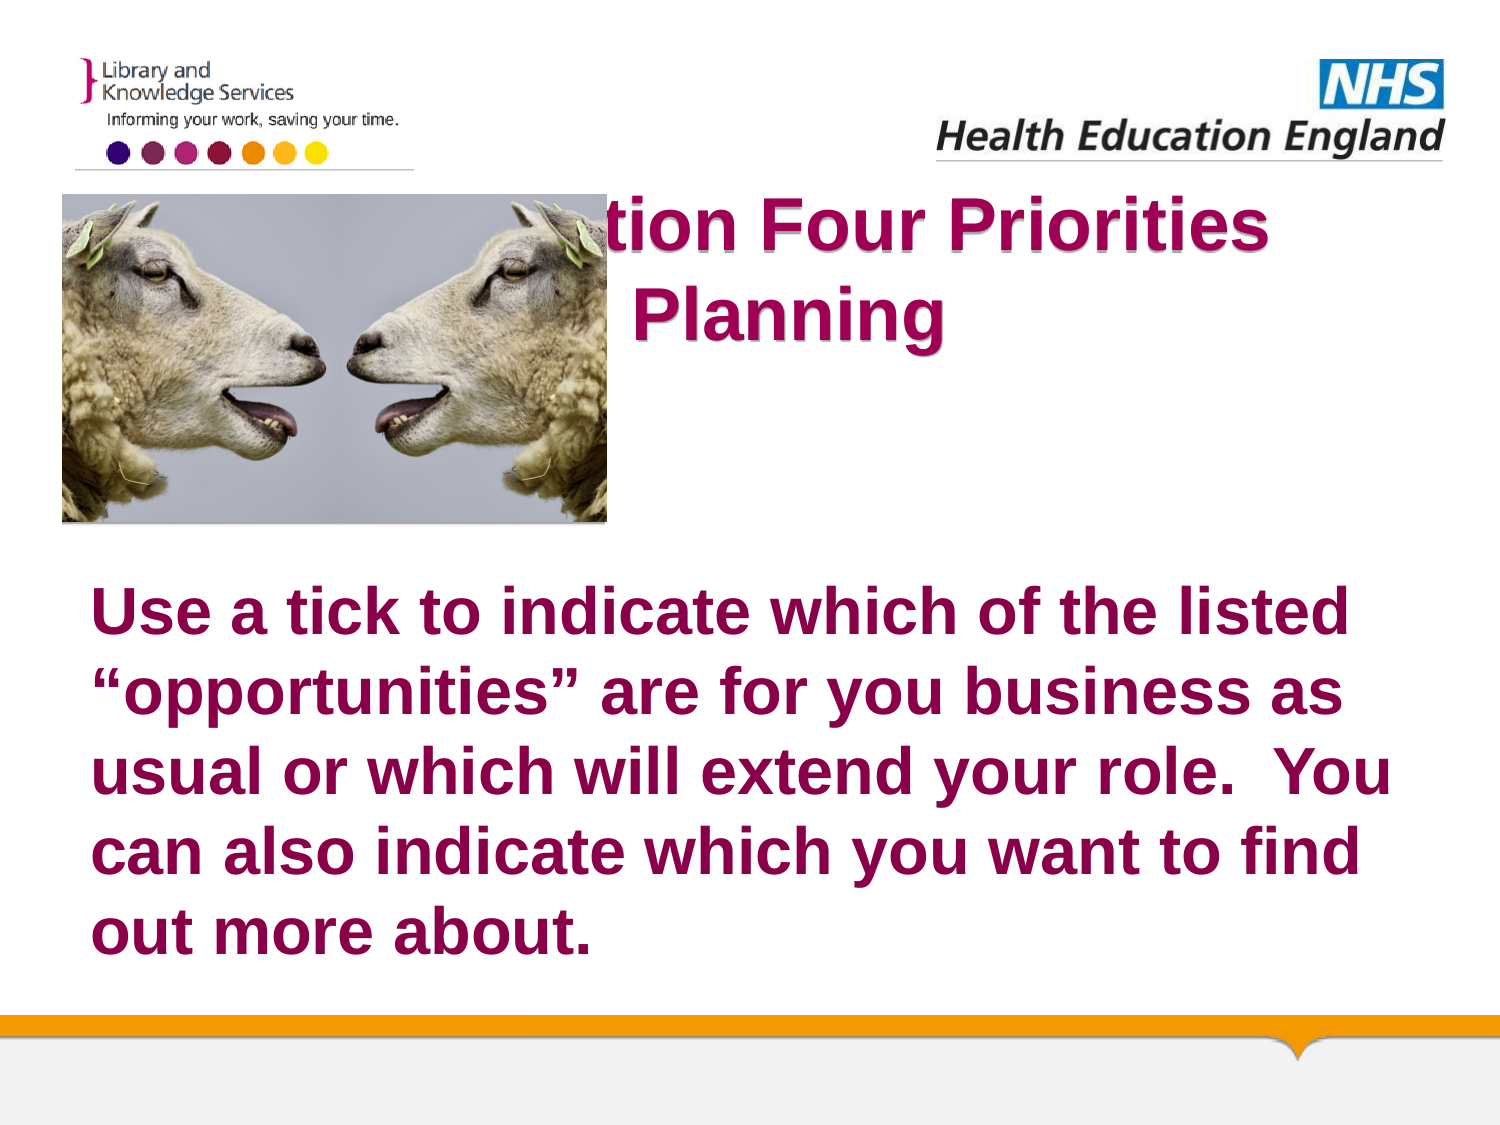

# Activity: Section Four Priorities and Planning
Use a tick to indicate which of the listed “opportunities” are for you business as usual or which will extend your role. You can also indicate which you want to find out more about.